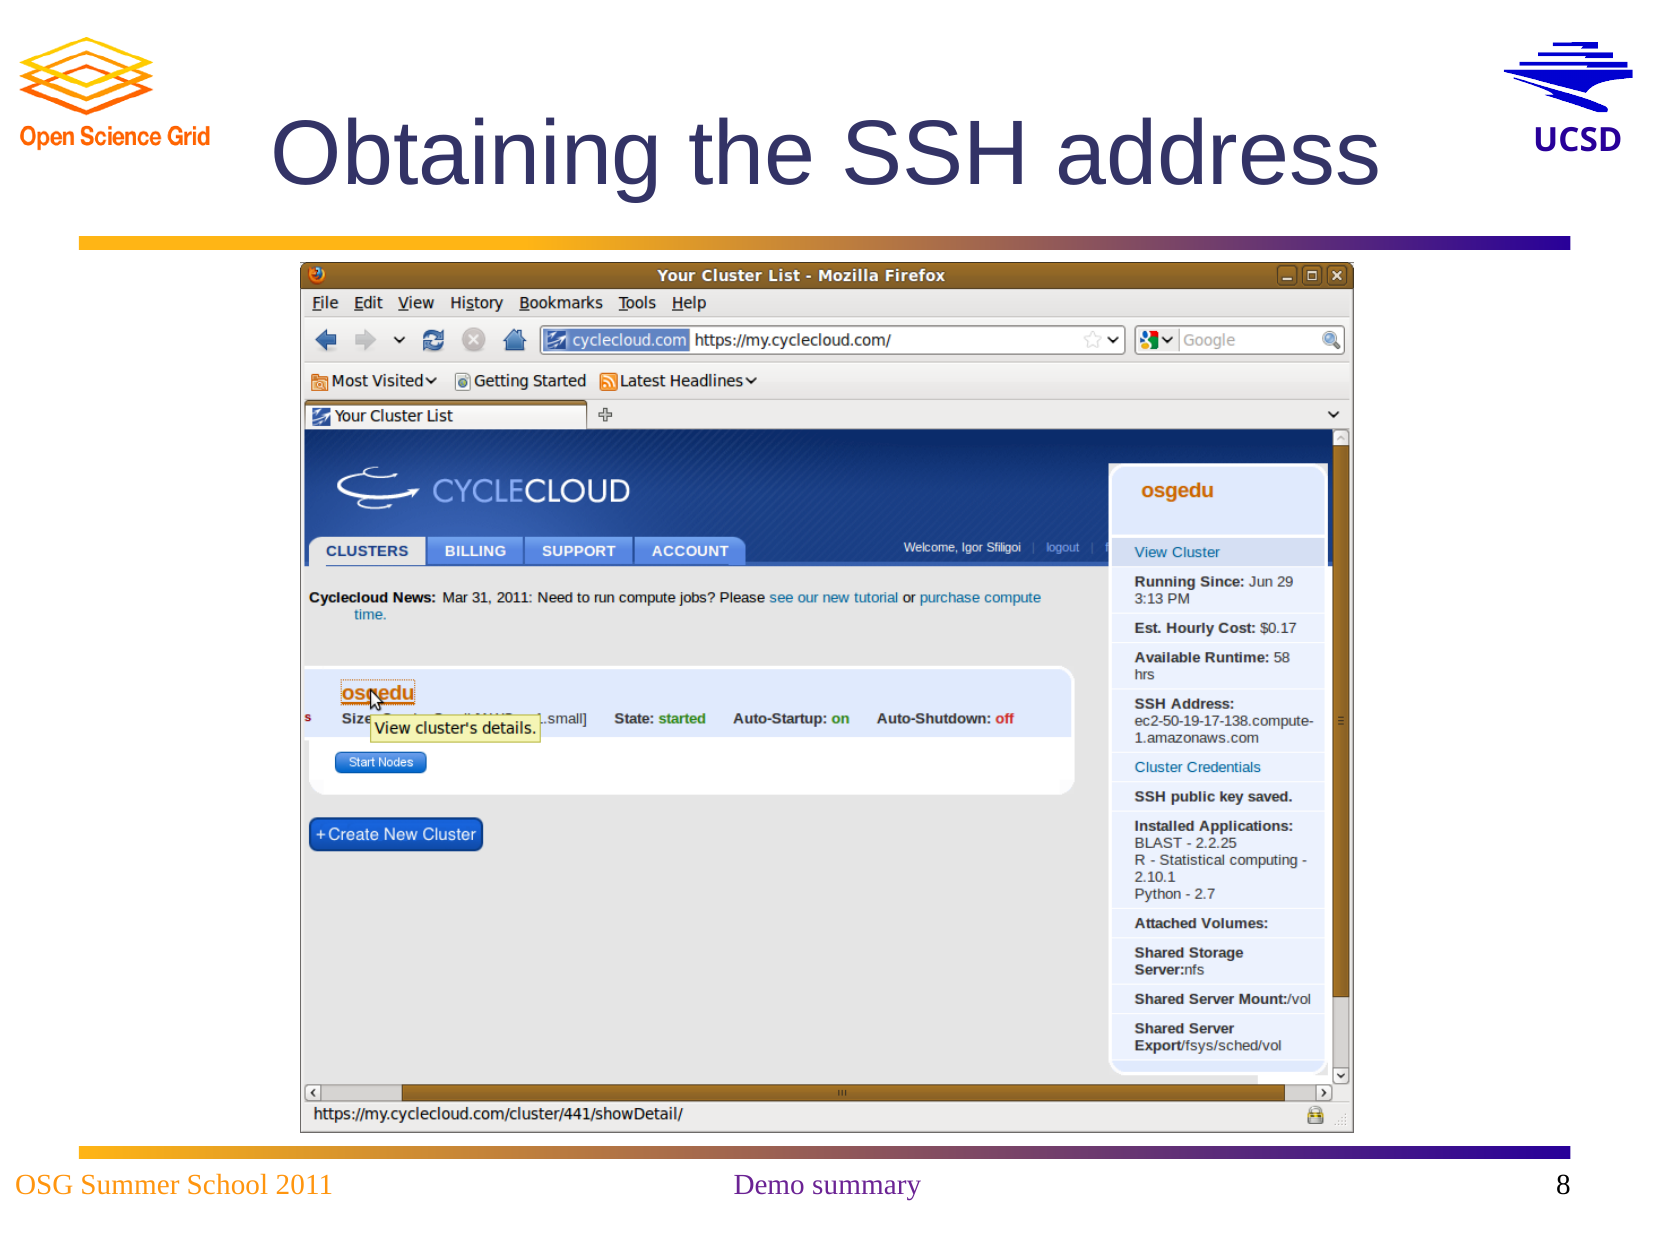

# Obtaining the SSH address
OSG Summer School 2011
Demo summary
8